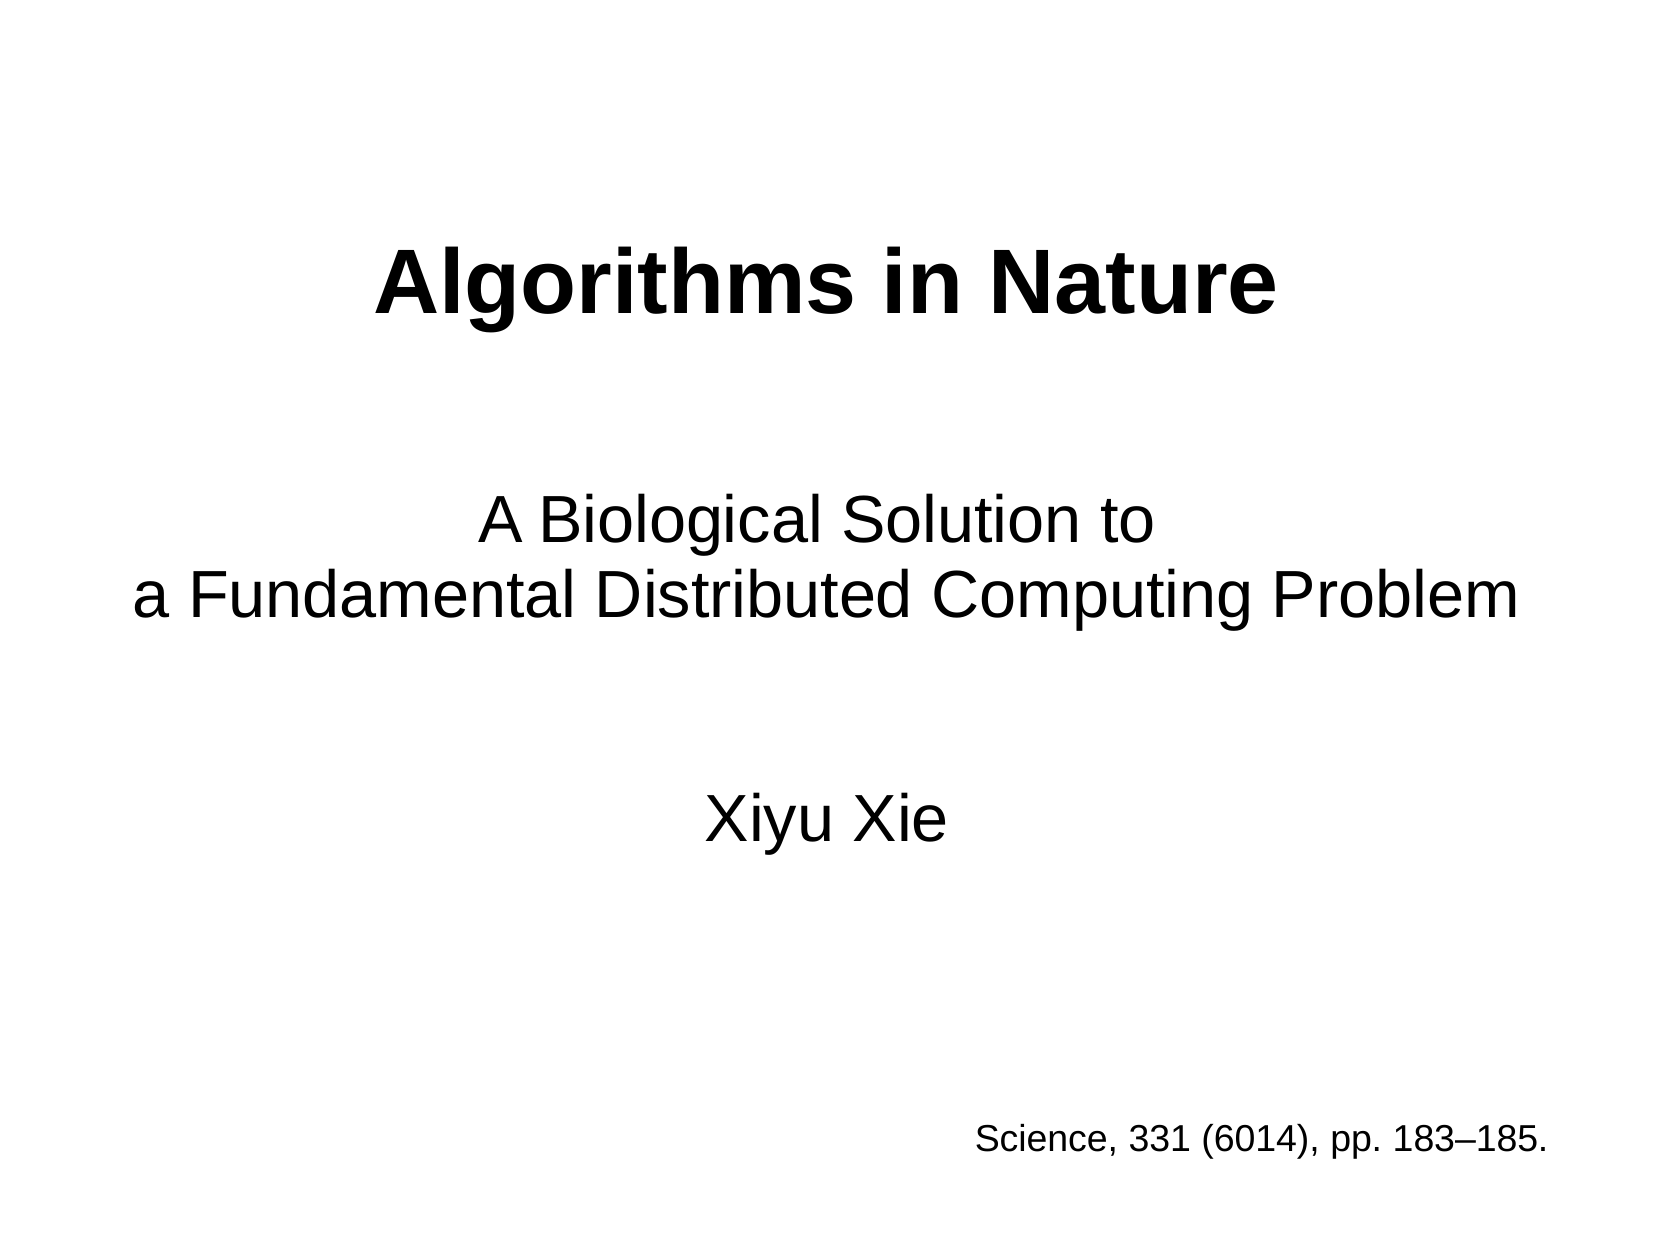

# Algorithms in Nature
A Biological Solution to
a Fundamental Distributed Computing Problem
Xiyu Xie
Science, 331 (6014), pp. 183–185.